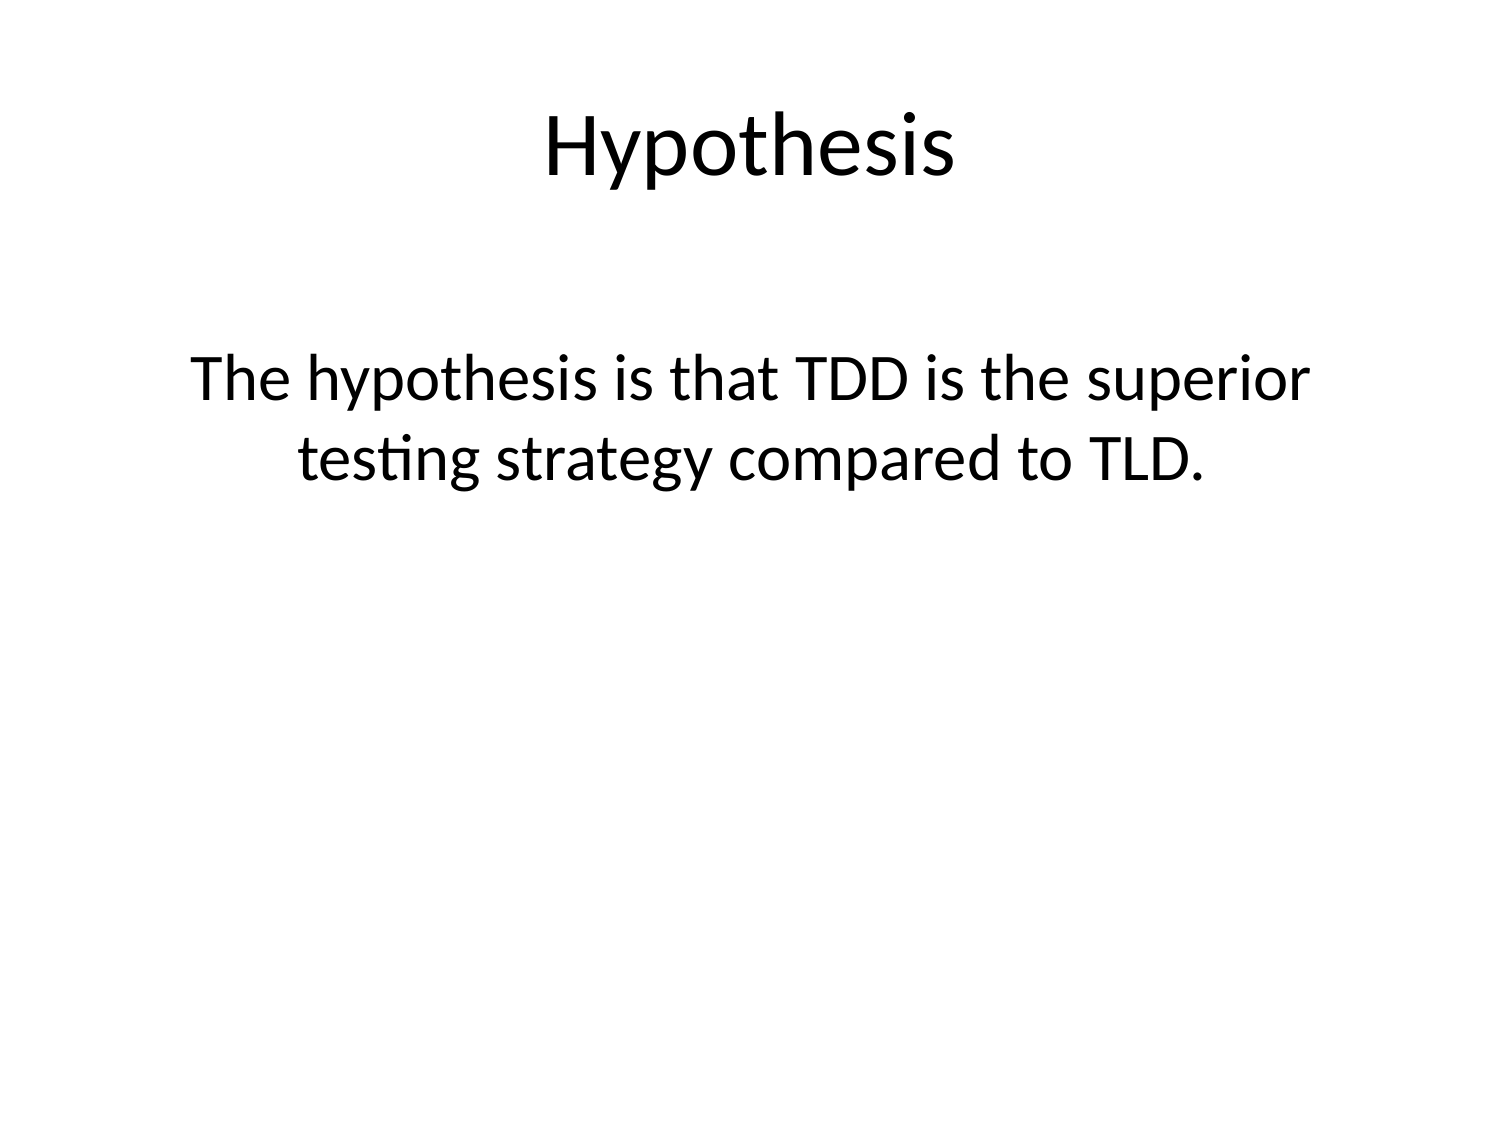

# Hypothesis
The hypothesis is that TDD is the superior testing strategy compared to TLD.